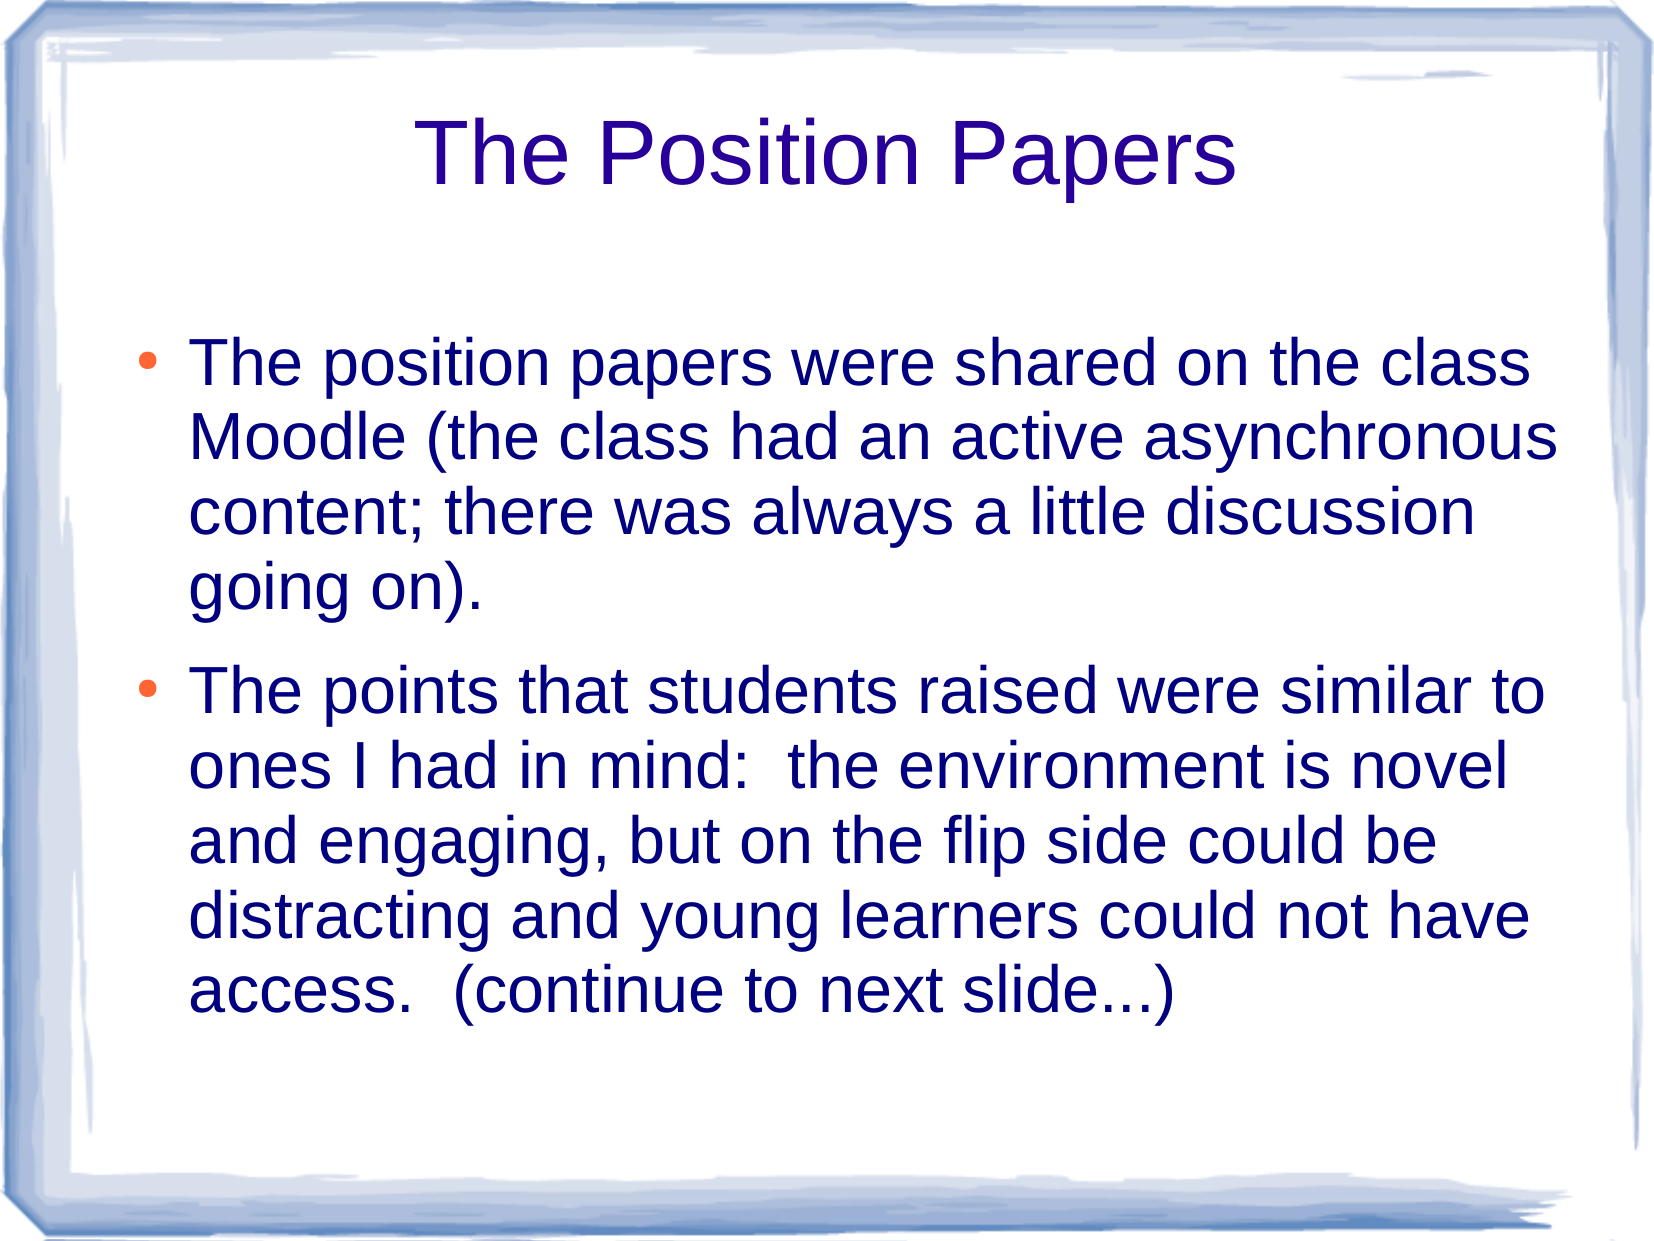

# The Position Papers
The position papers were shared on the class Moodle (the class had an active asynchronous content; there was always a little discussion going on).
The points that students raised were similar to ones I had in mind: the environment is novel and engaging, but on the flip side could be distracting and young learners could not have access. (continue to next slide...)